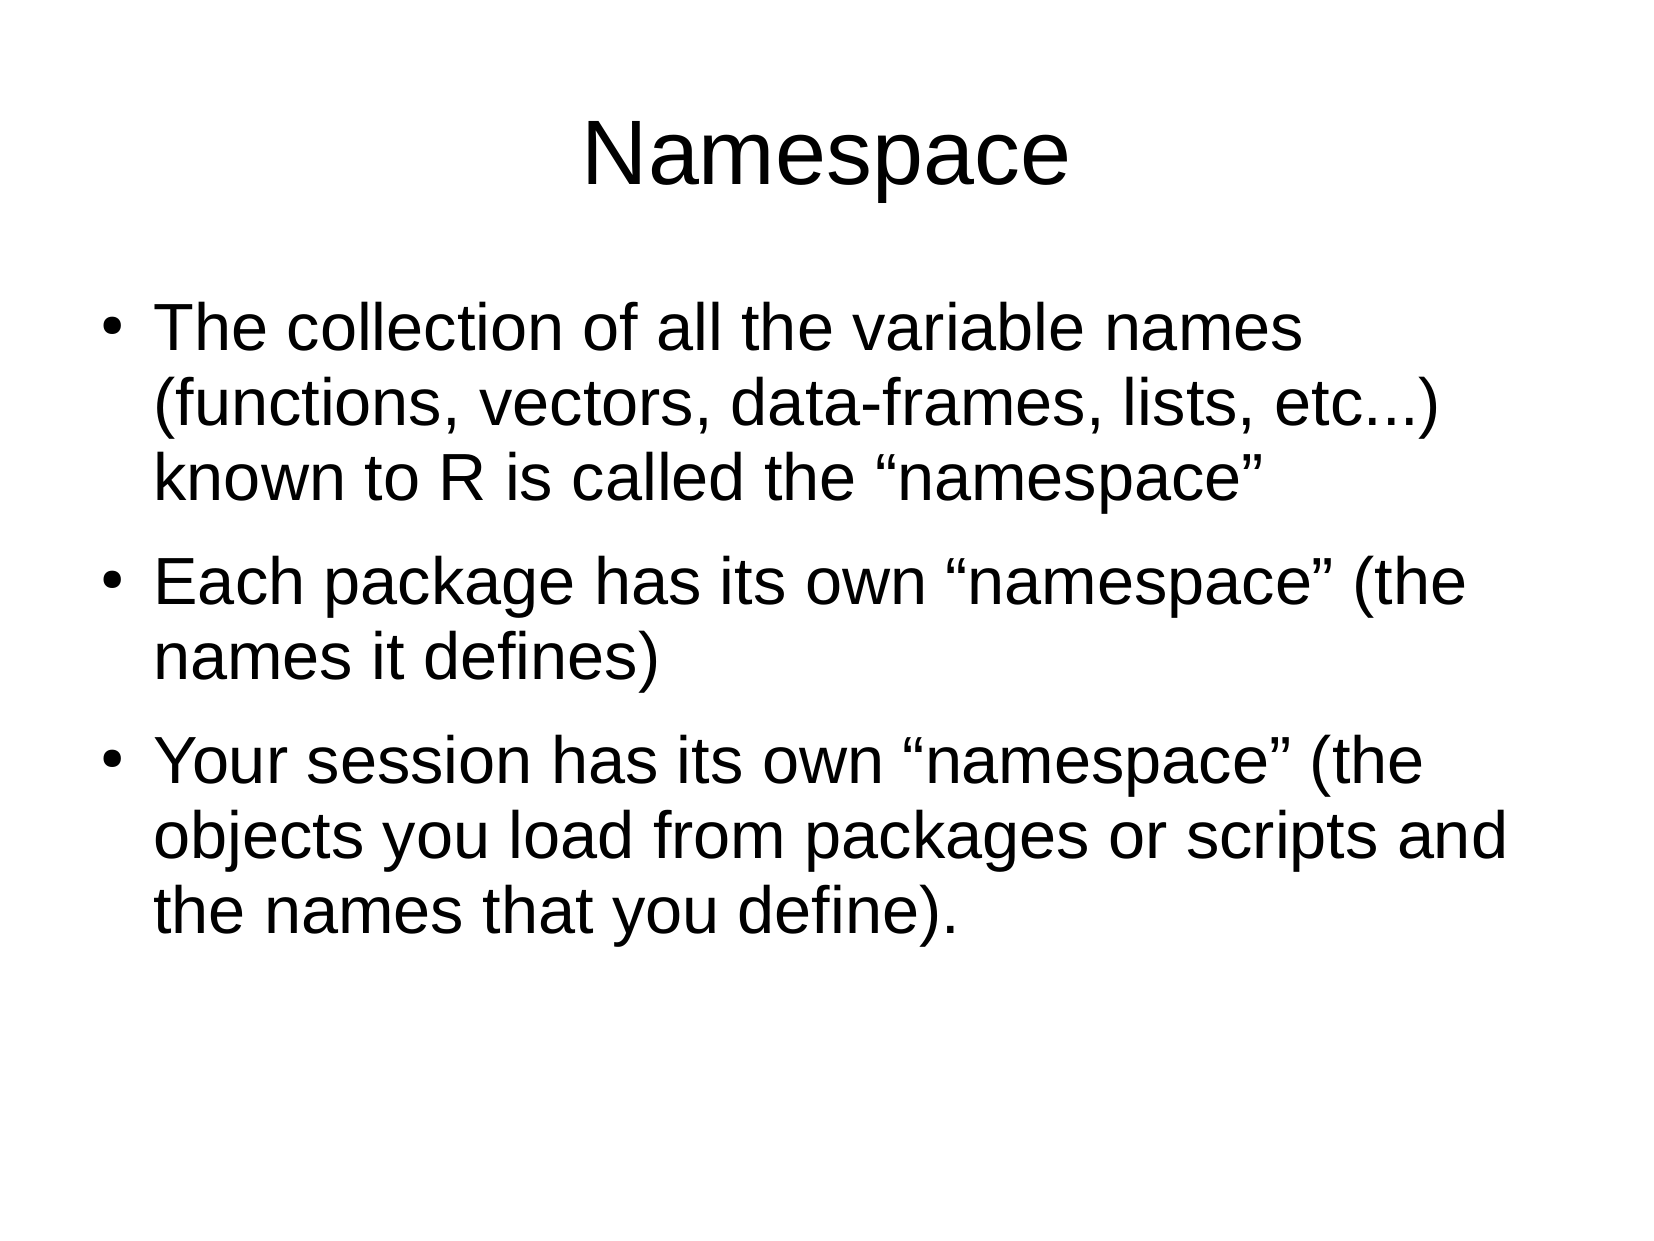

# Namespace
The collection of all the variable names (functions, vectors, data-frames, lists, etc...) known to R is called the “namespace”
Each package has its own “namespace” (the names it defines)
Your session has its own “namespace” (the objects you load from packages or scripts and the names that you define).